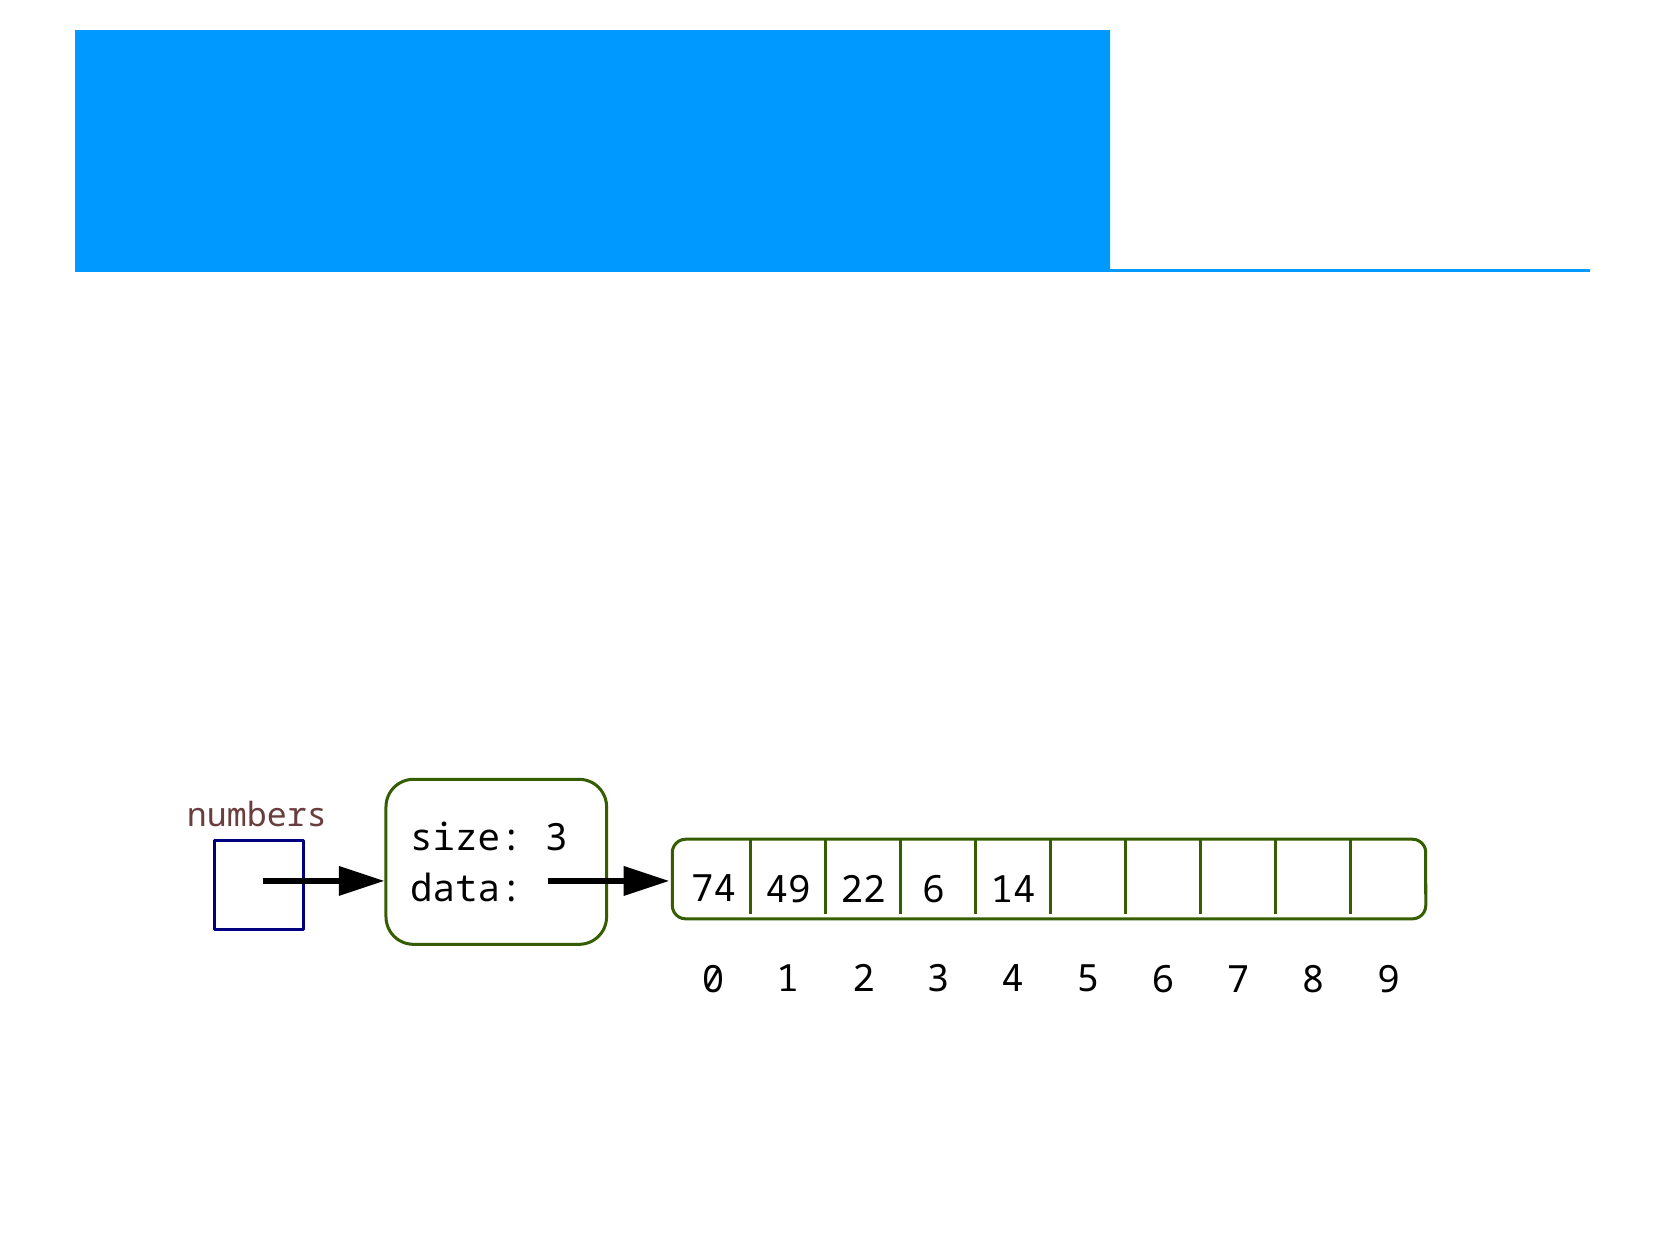

size: 3
data:
numbers
74
14
49
22
6
1
2
3
5
4
0
6
7
8
9